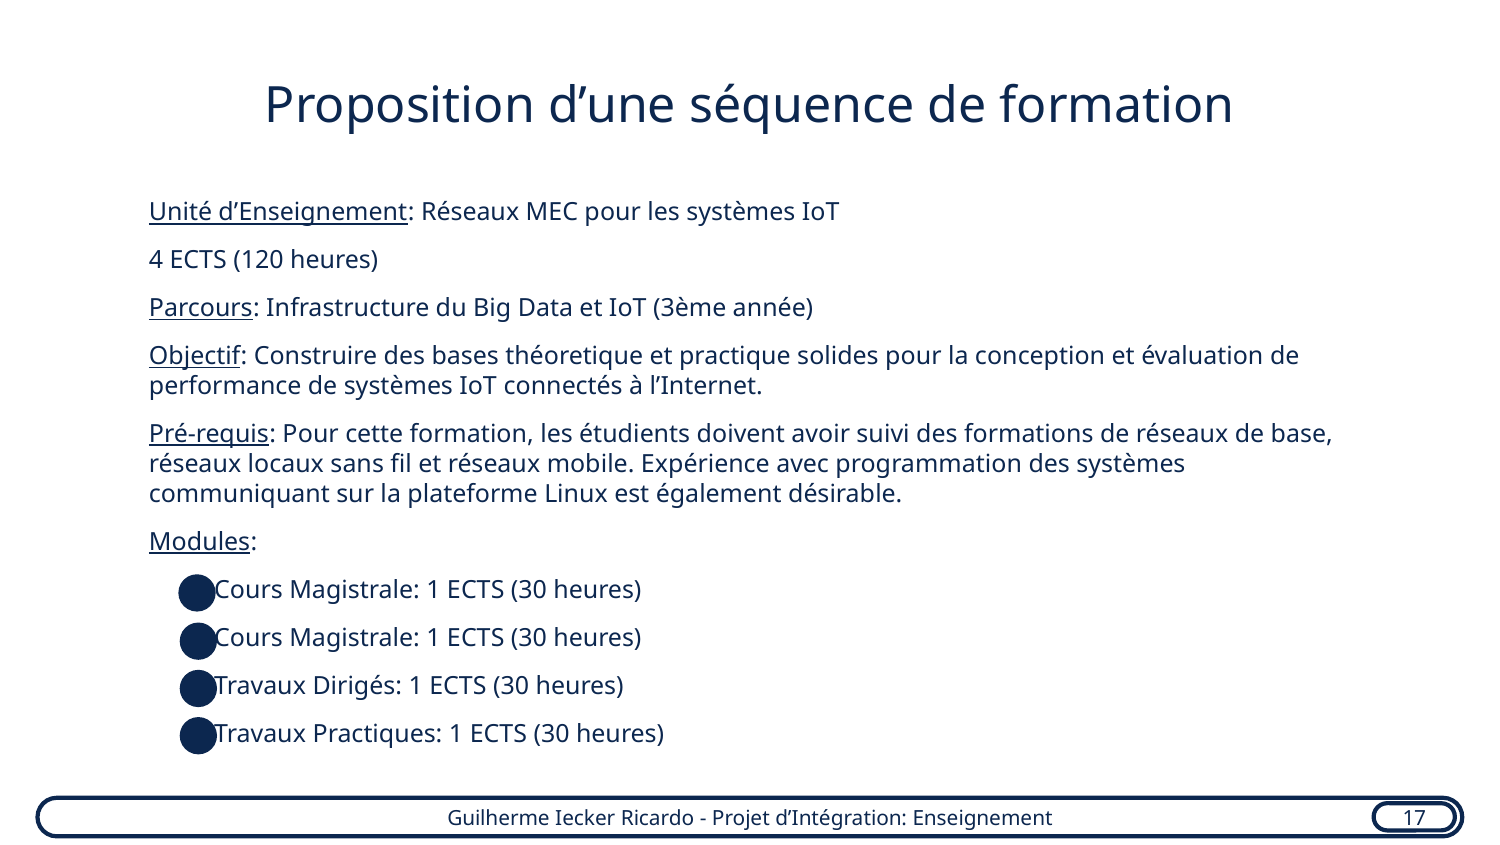

# Proposition d’une séquence de formation
Unité d’Enseignement: Réseaux MEC pour les systèmes IoT
4 ECTS (120 heures)
Parcours: Infrastructure du Big Data et IoT (3ème année)
Objectif: Construire des bases théoretique et practique solides pour la conception et évaluation de performance de systèmes IoT connectés à l’Internet.
Pré-requis: Pour cette formation, les étudients doivent avoir suivi des formations de réseaux de base, réseaux locaux sans fil et réseaux mobile. Expérience avec programmation des systèmes communiquant sur la plateforme Linux est également désirable.
Modules:
 Cours Magistrale: 1 ECTS (30 heures)
 Cours Magistrale: 1 ECTS (30 heures)
 Travaux Dirigés: 1 ECTS (30 heures)
 Travaux Practiques: 1 ECTS (30 heures)
Guilherme Iecker Ricardo - Projet d’Intégration: Enseignement
17